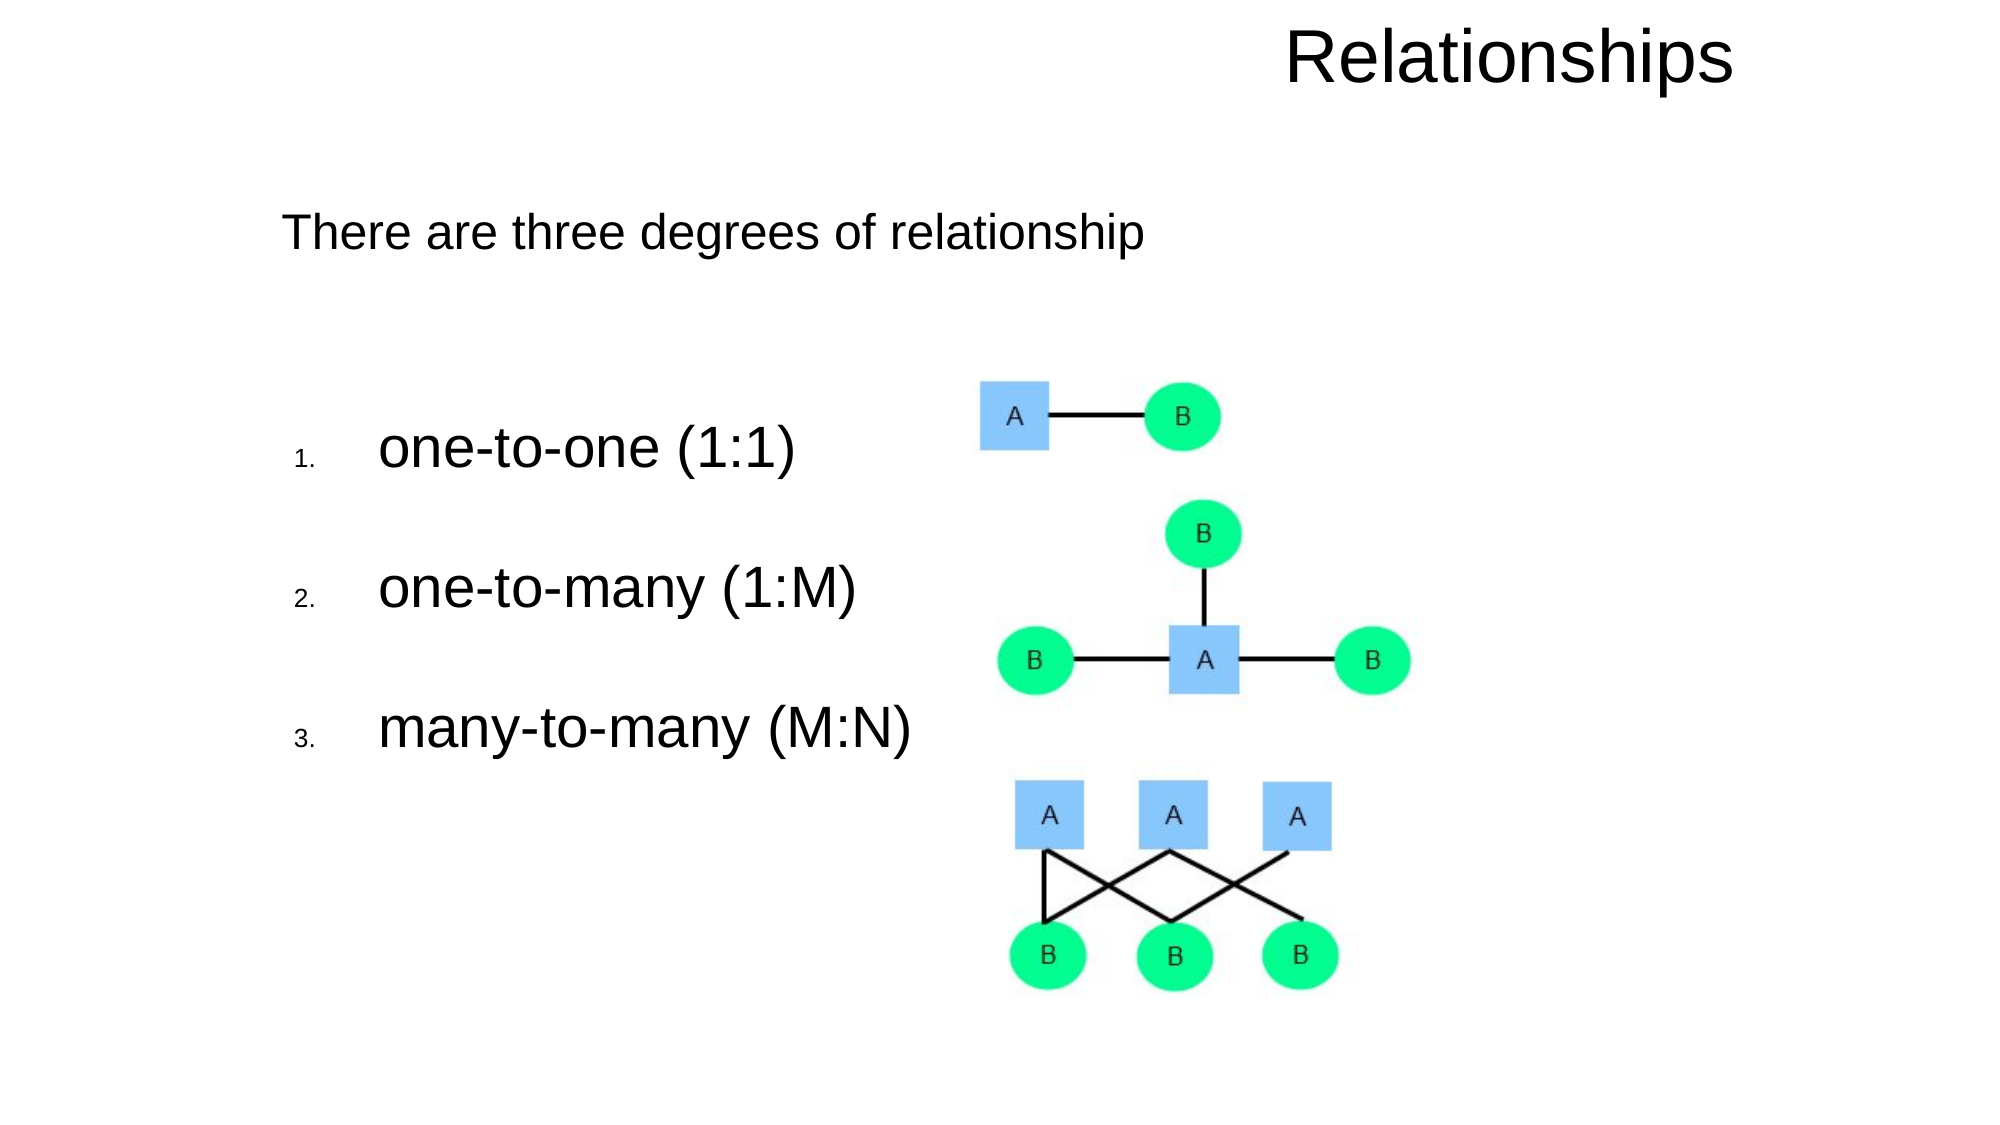

Relationships
There are three degrees of relationship
one-to-one (1:1)
one-to-many (1:M)
many-to-many (M:N)